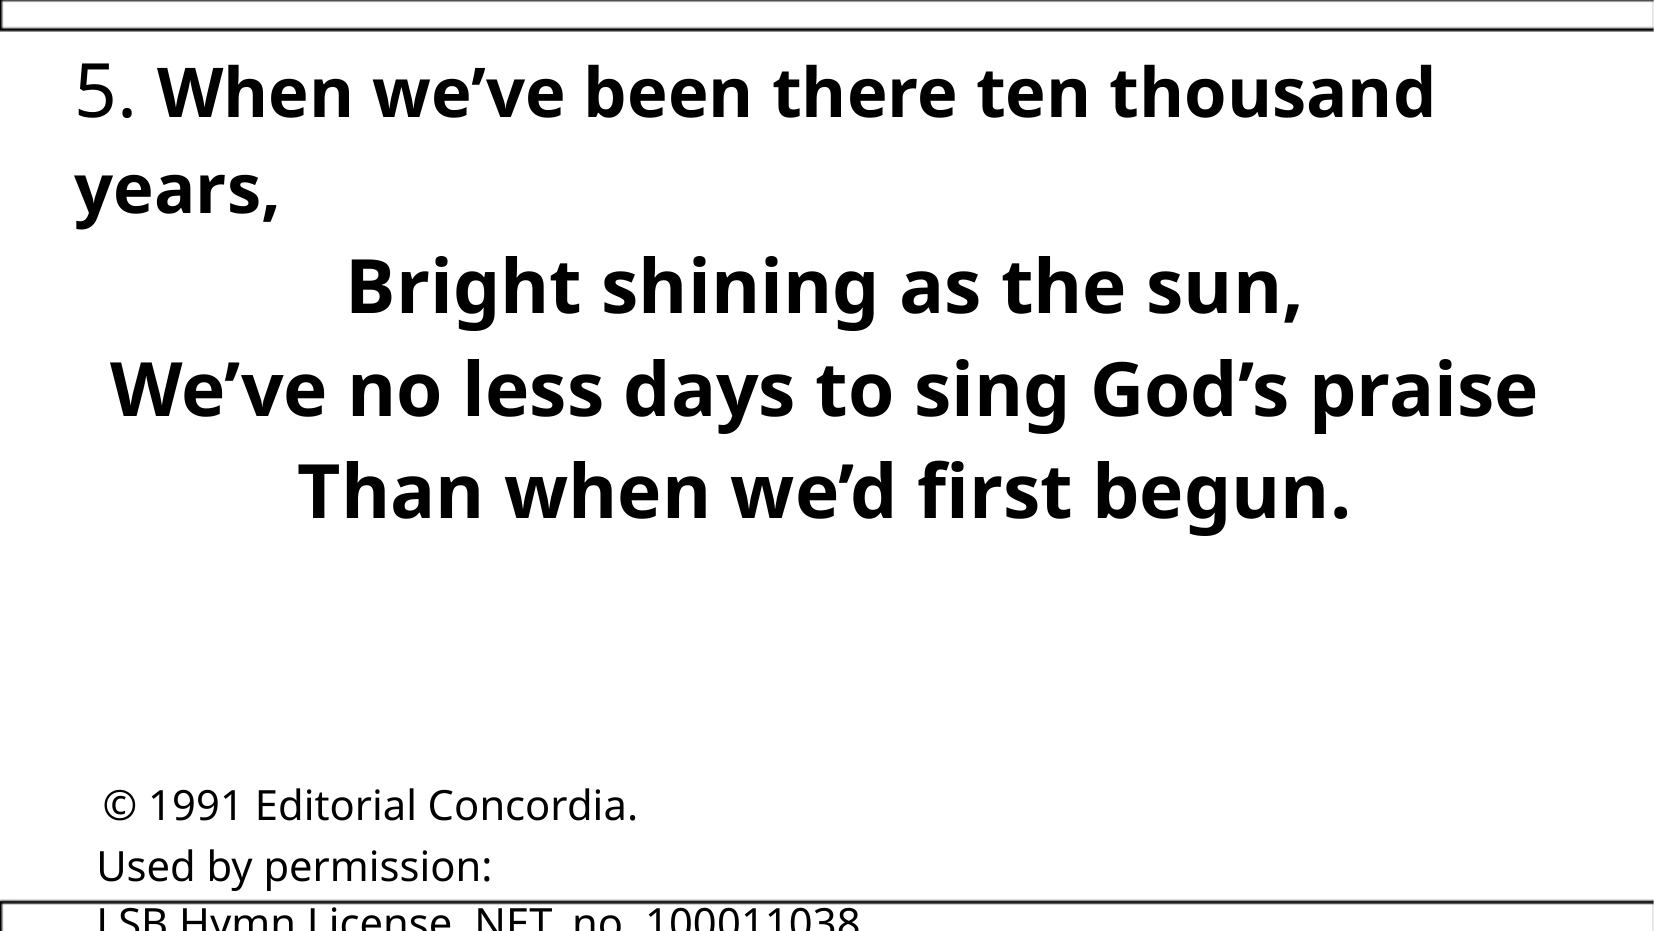

5. When we’ve been there ten thousand years,
Bright shining as the sun,
We’ve no less days to sing God’s praise
Than when we’d first begun.
 © 1991 Editorial Concordia.
 Used by permission:
 LSB Hymn License .NET, no. 100011038.